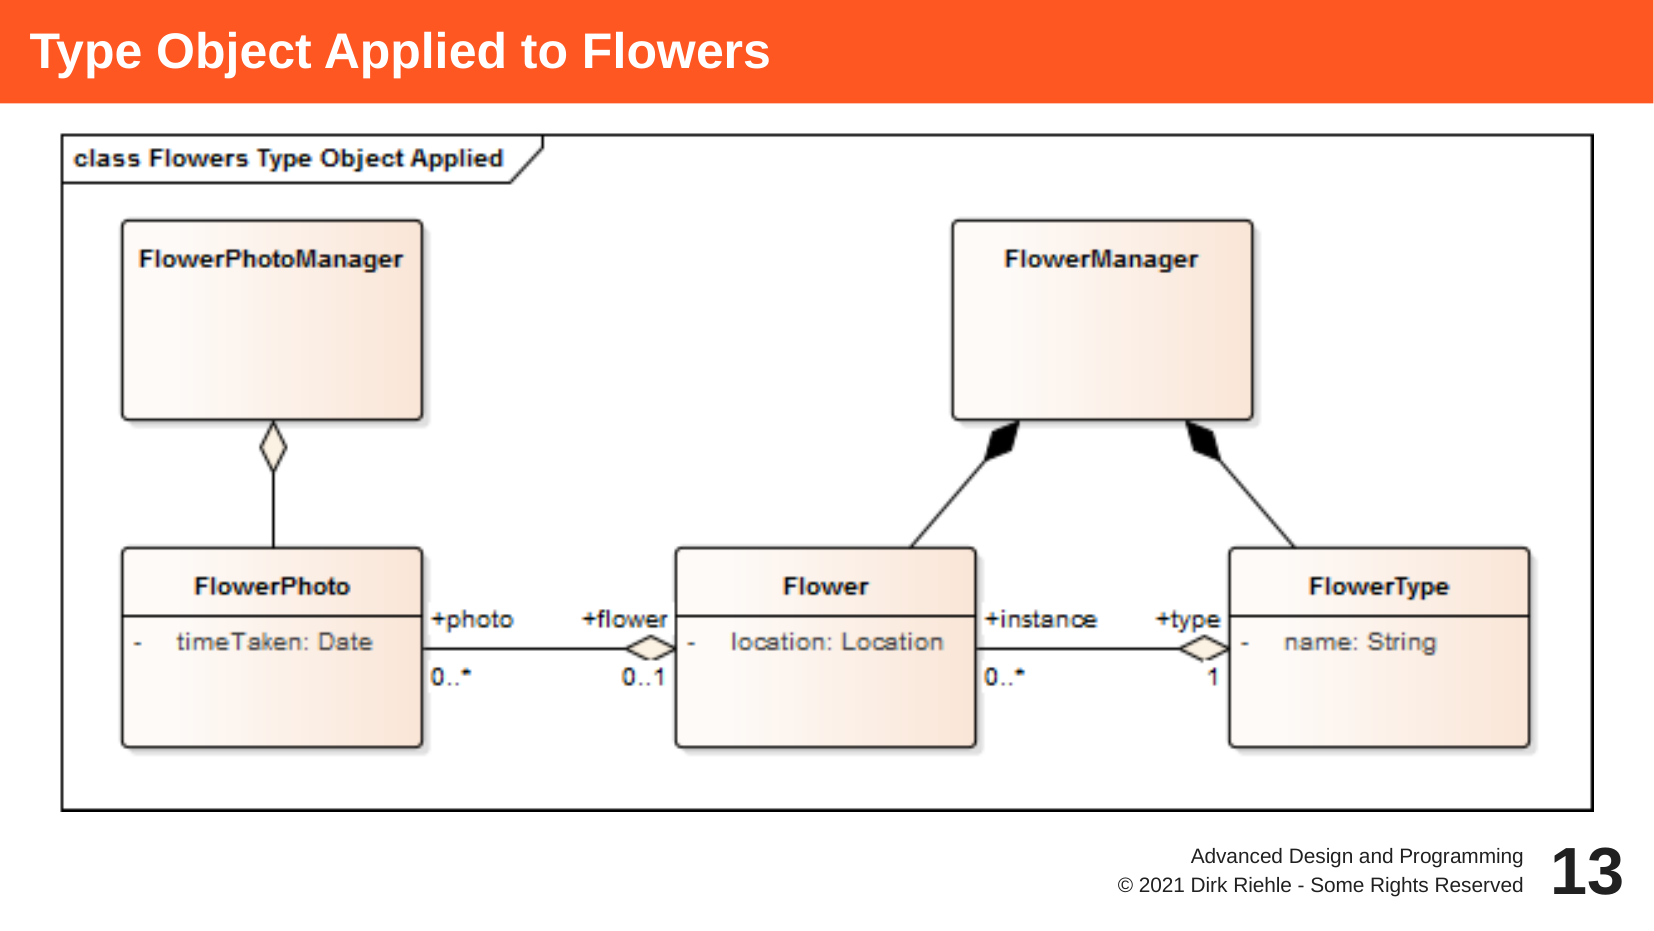

# Type Object Applied to Flowers
Advanced Design and Programming
13
© 2021 Dirk Riehle - Some Rights Reserved